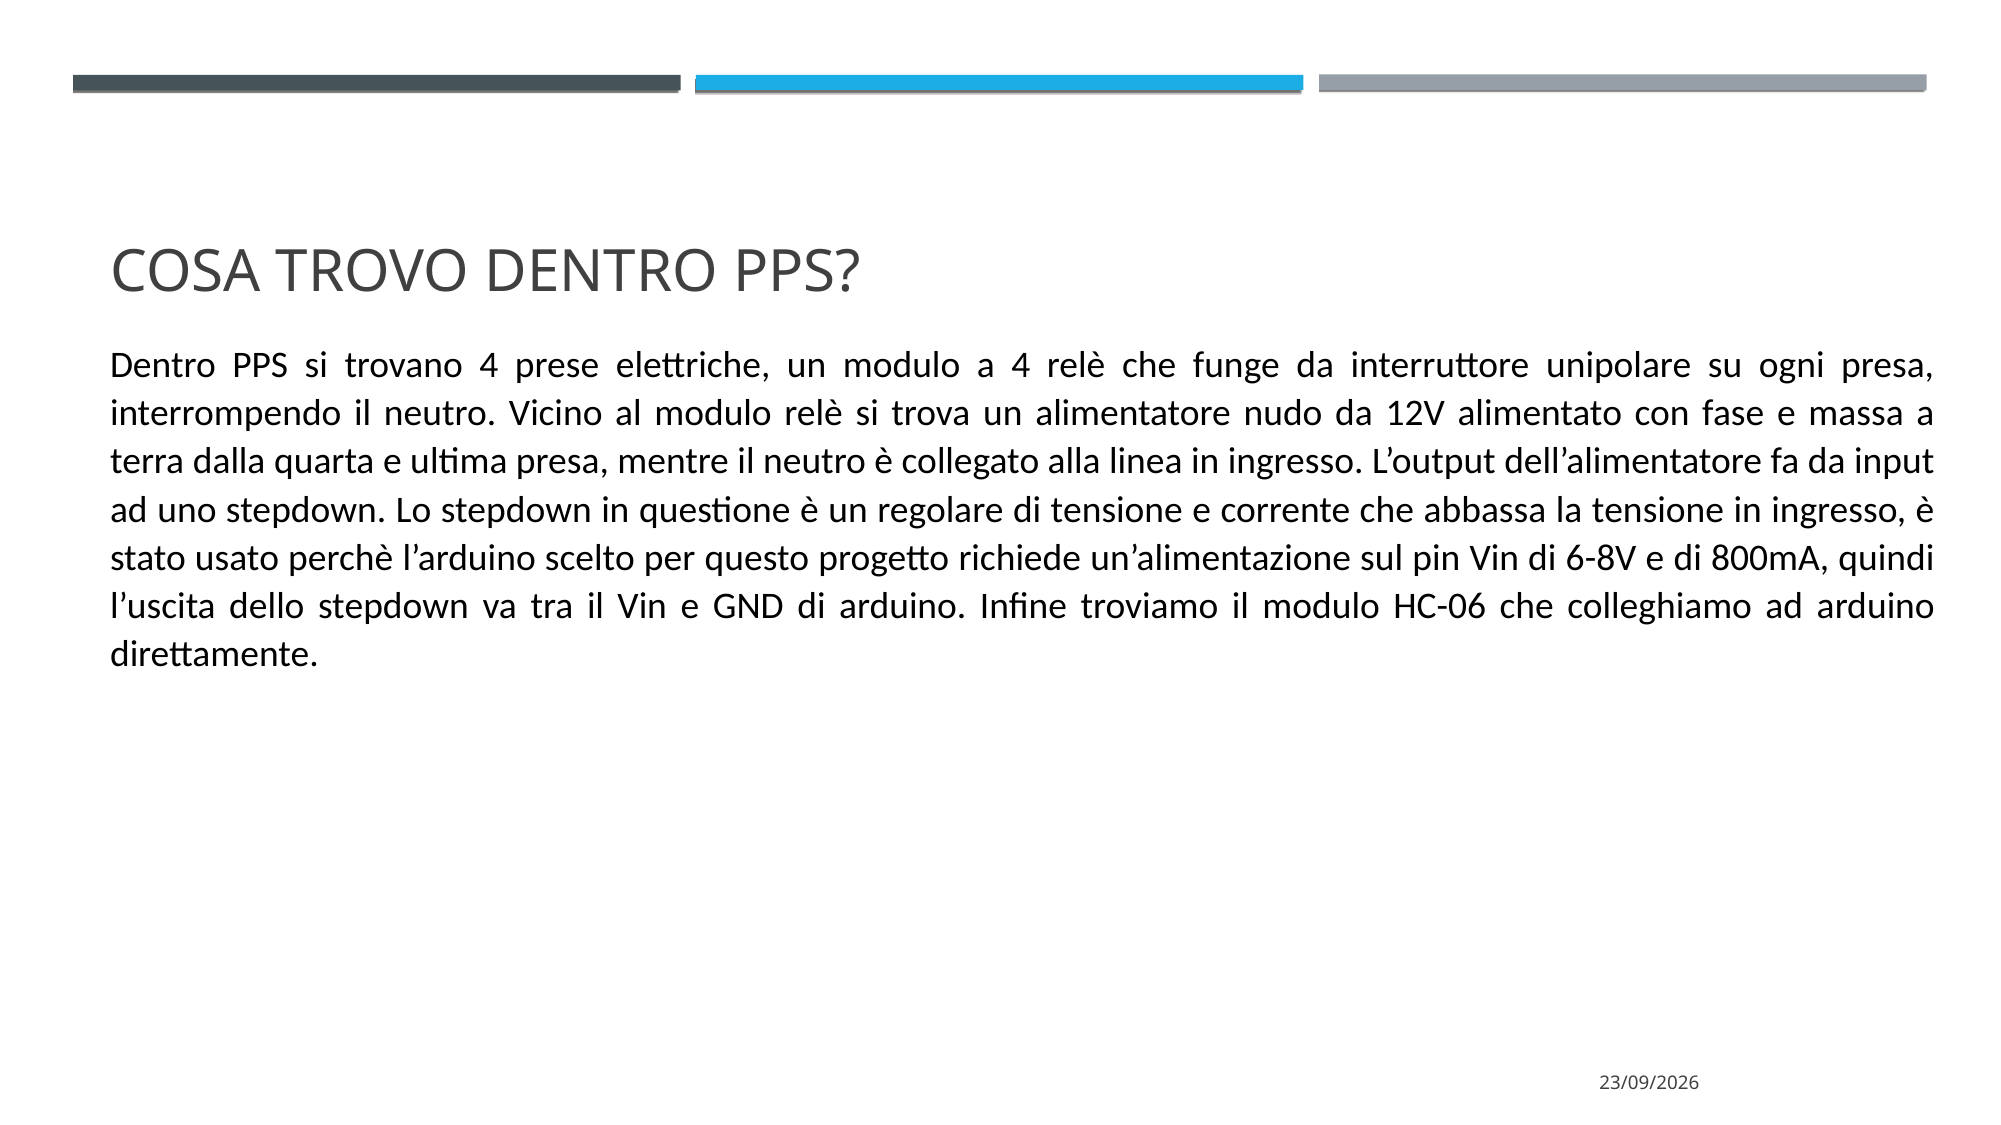

# Cosa trovo dentro pps?
Dentro PPS si trovano 4 prese elettriche, un modulo a 4 relè che funge da interruttore unipolare su ogni presa, interrompendo il neutro. Vicino al modulo relè si trova un alimentatore nudo da 12V alimentato con fase e massa a terra dalla quarta e ultima presa, mentre il neutro è collegato alla linea in ingresso. L’output dell’alimentatore fa da input ad uno stepdown. Lo stepdown in questione è un regolare di tensione e corrente che abbassa la tensione in ingresso, è stato usato perchè l’arduino scelto per questo progetto richiede un’alimentazione sul pin Vin di 6-8V e di 800mA, quindi l’uscita dello stepdown va tra il Vin e GND di arduino. Infine troviamo il modulo HC-06 che colleghiamo ad arduino direttamente.